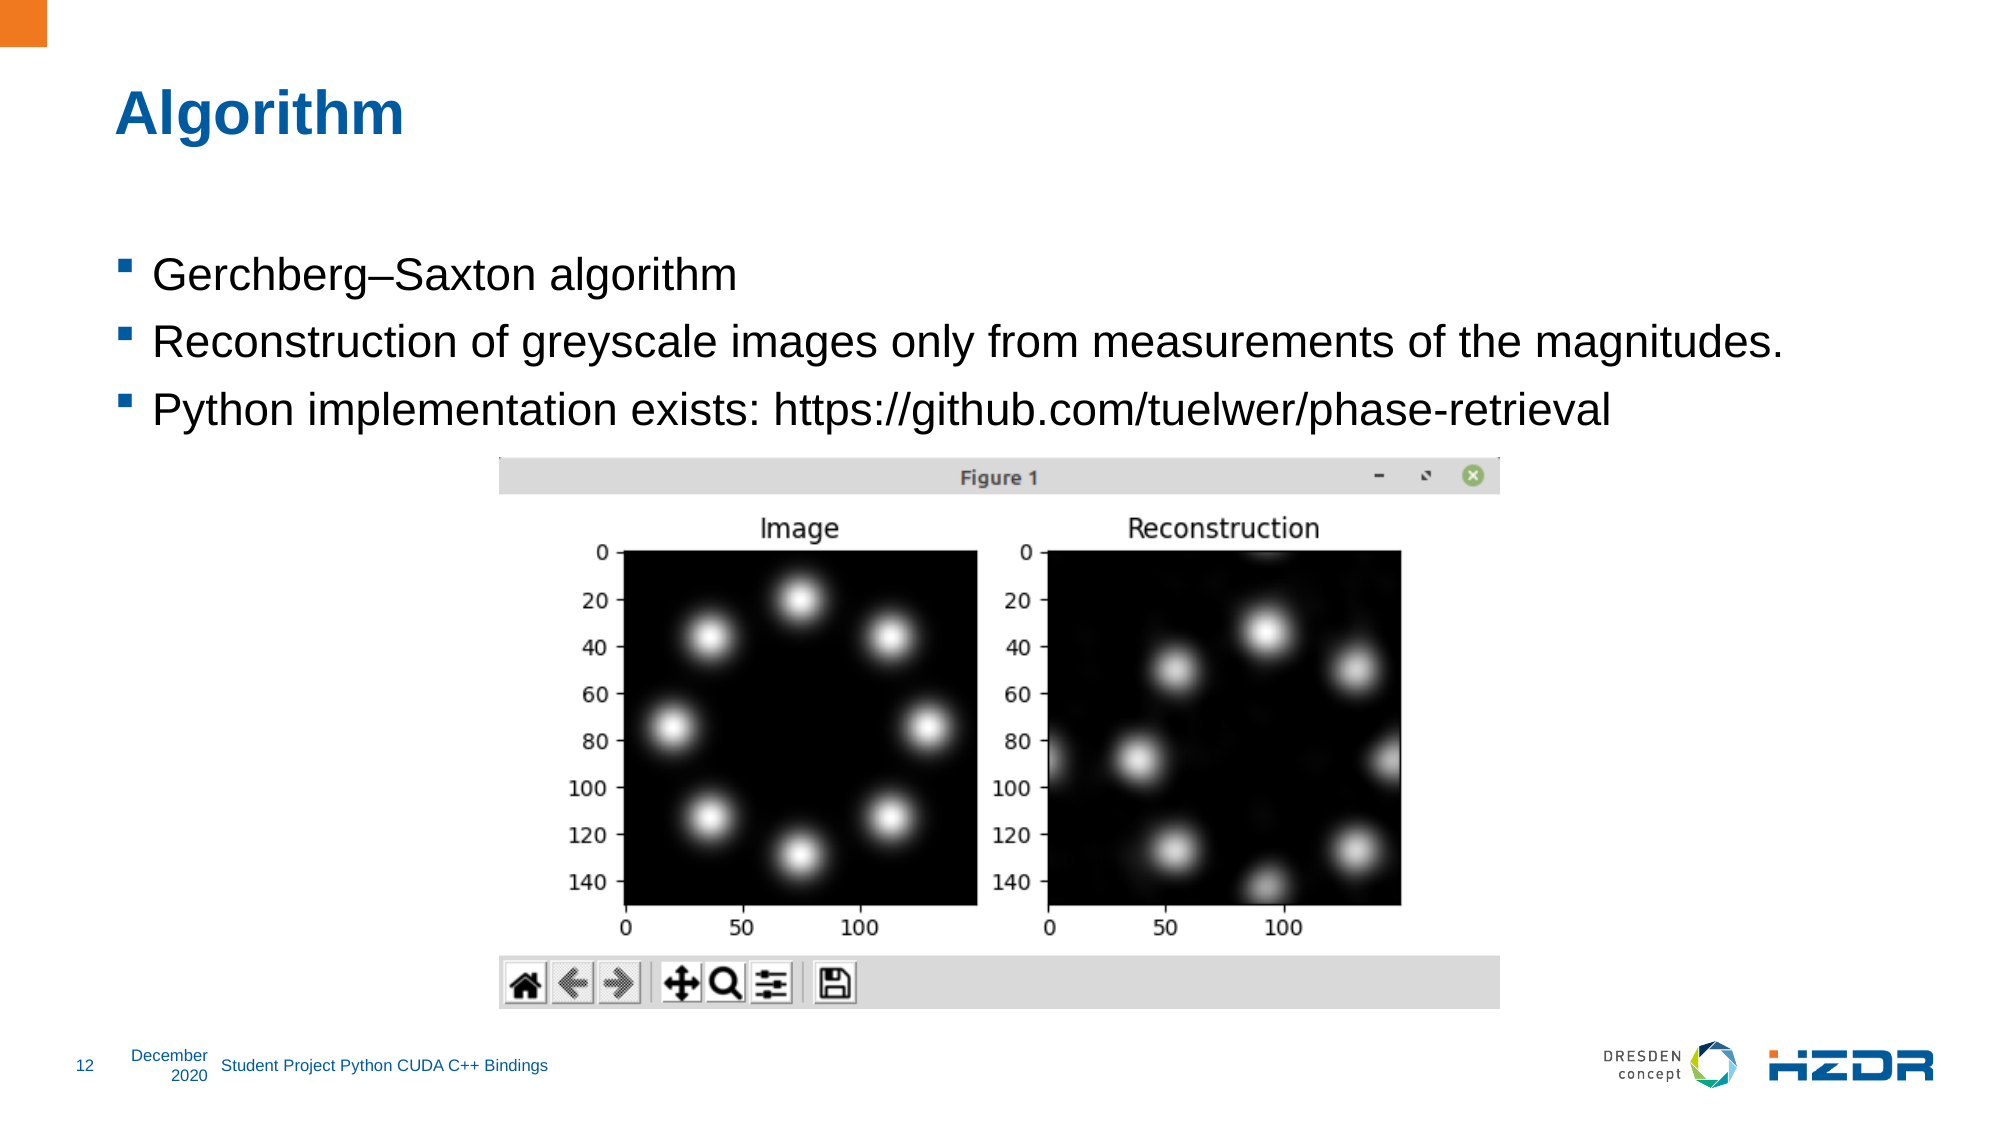

# Algorithm
Gerchberg–Saxton algorithm
Reconstruction of greyscale images only from measurements of the magnitudes.
Python implementation exists: https://github.com/tuelwer/phase-retrieval
December 2020
Student Project Python CUDA C++ Bindings